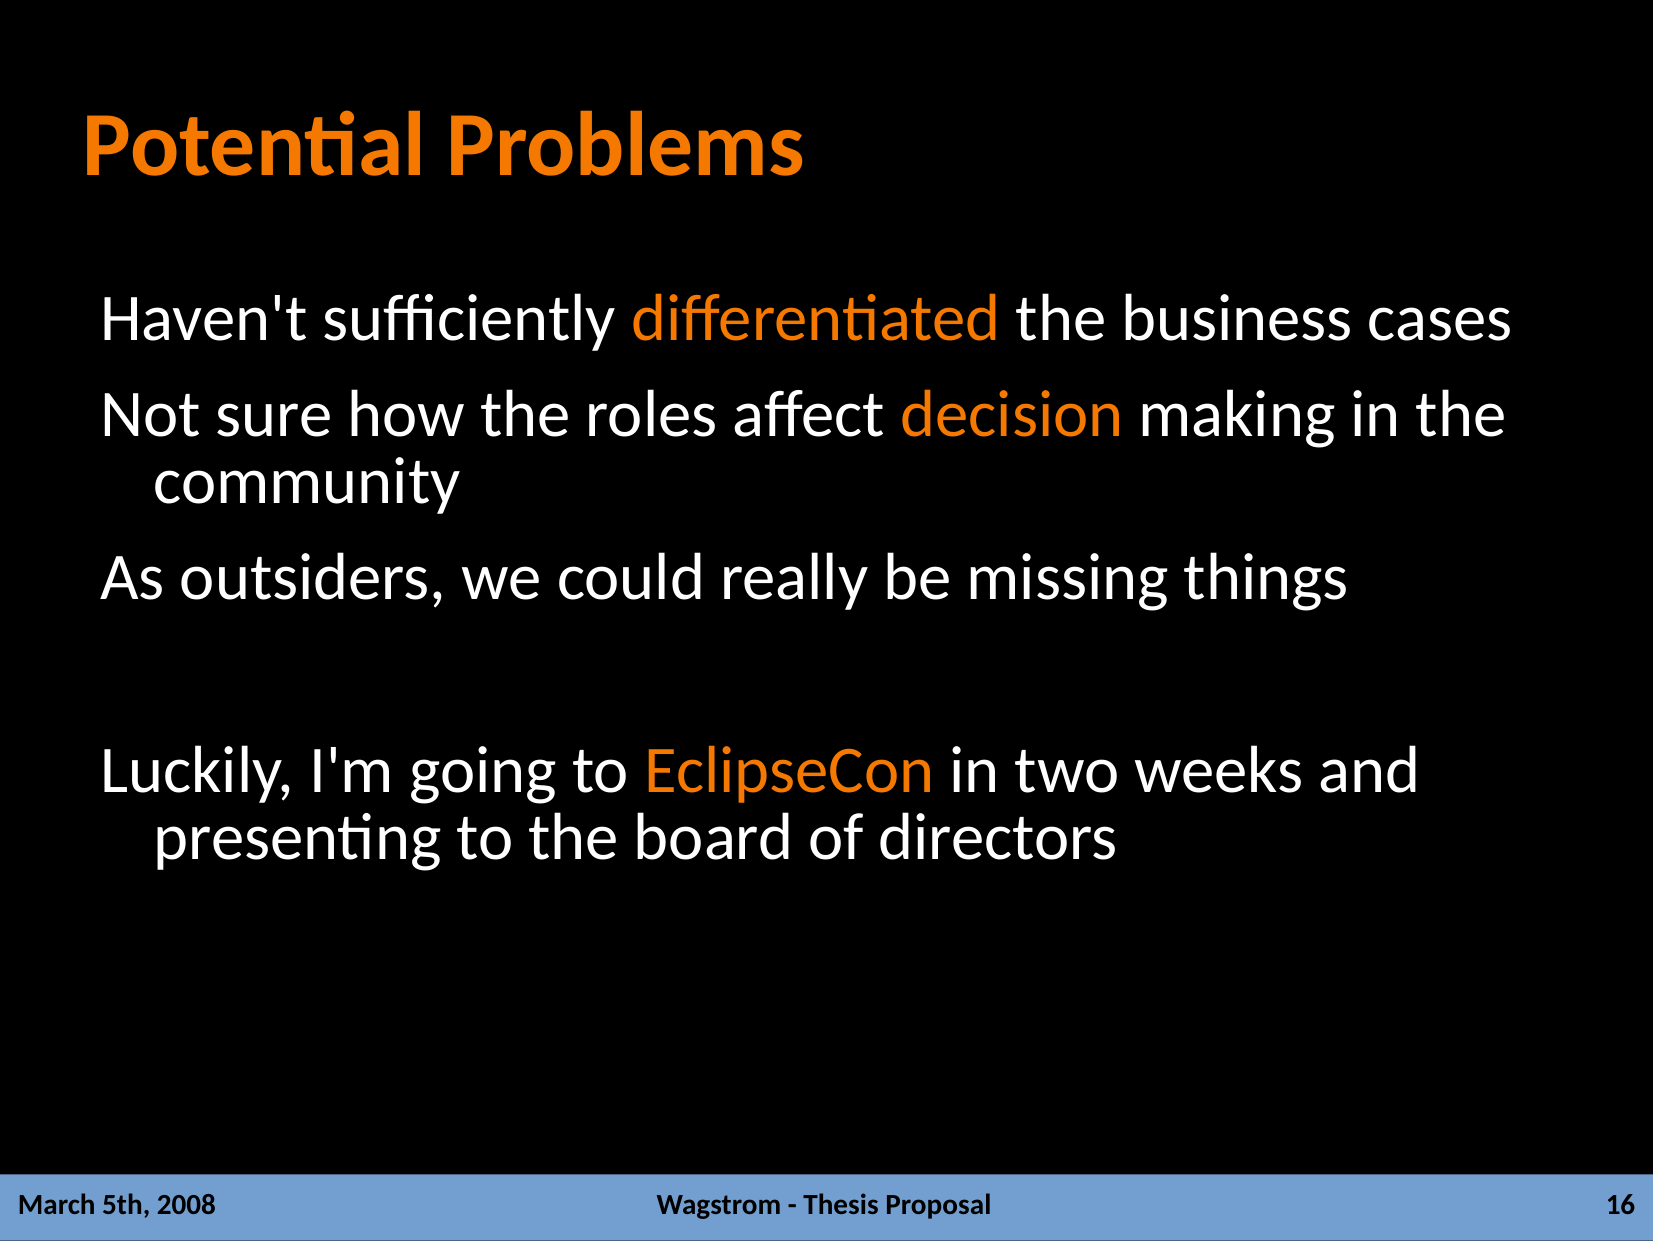

# Potential Problems
Haven't sufficiently differentiated the business cases
Not sure how the roles affect decision making in the community
As outsiders, we could really be missing things
Luckily, I'm going to EclipseCon in two weeks and presenting to the board of directors
March 5th, 2008
Wagstrom - Thesis Proposal
16